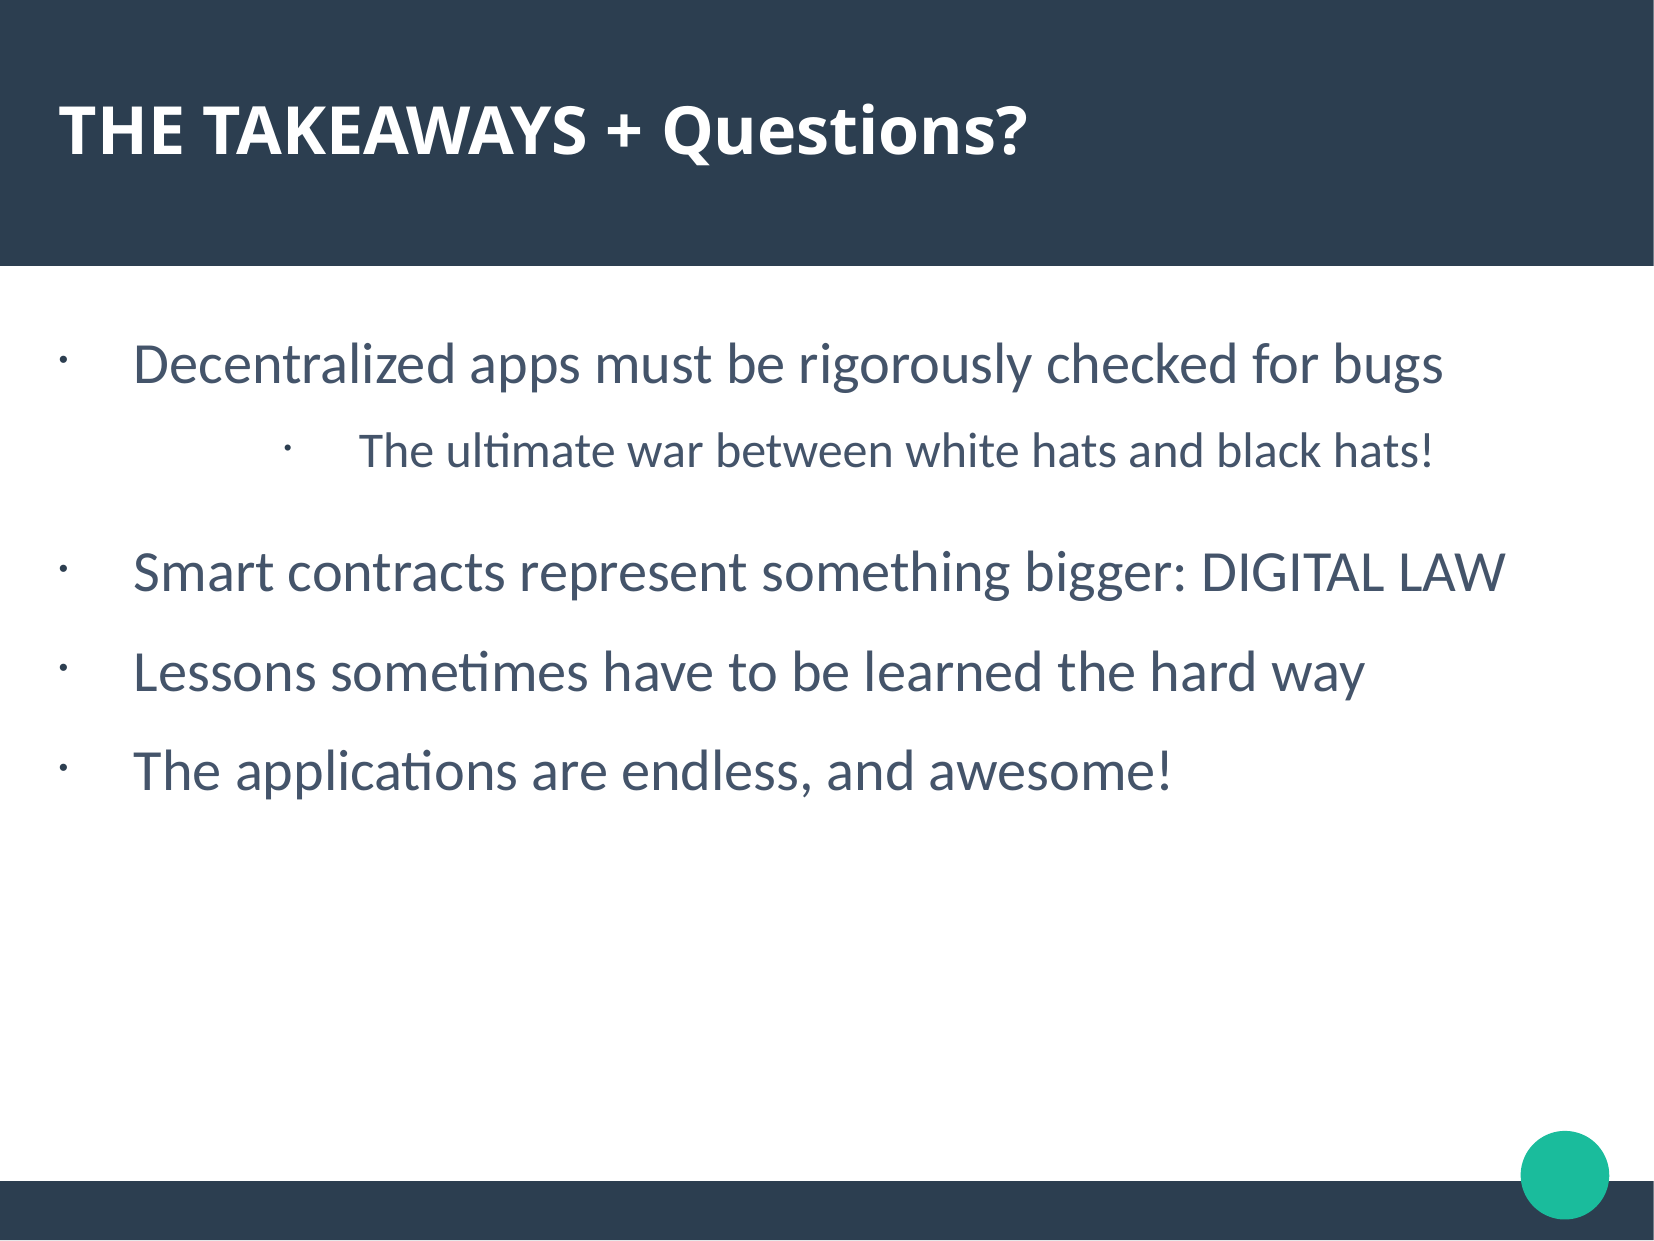

# THE TAKEAWAYS + Questions?
Decentralized apps must be rigorously checked for bugs
The ultimate war between white hats and black hats!
Smart contracts represent something bigger: DIGITAL LAW
Lessons sometimes have to be learned the hard way
The applications are endless, and awesome!